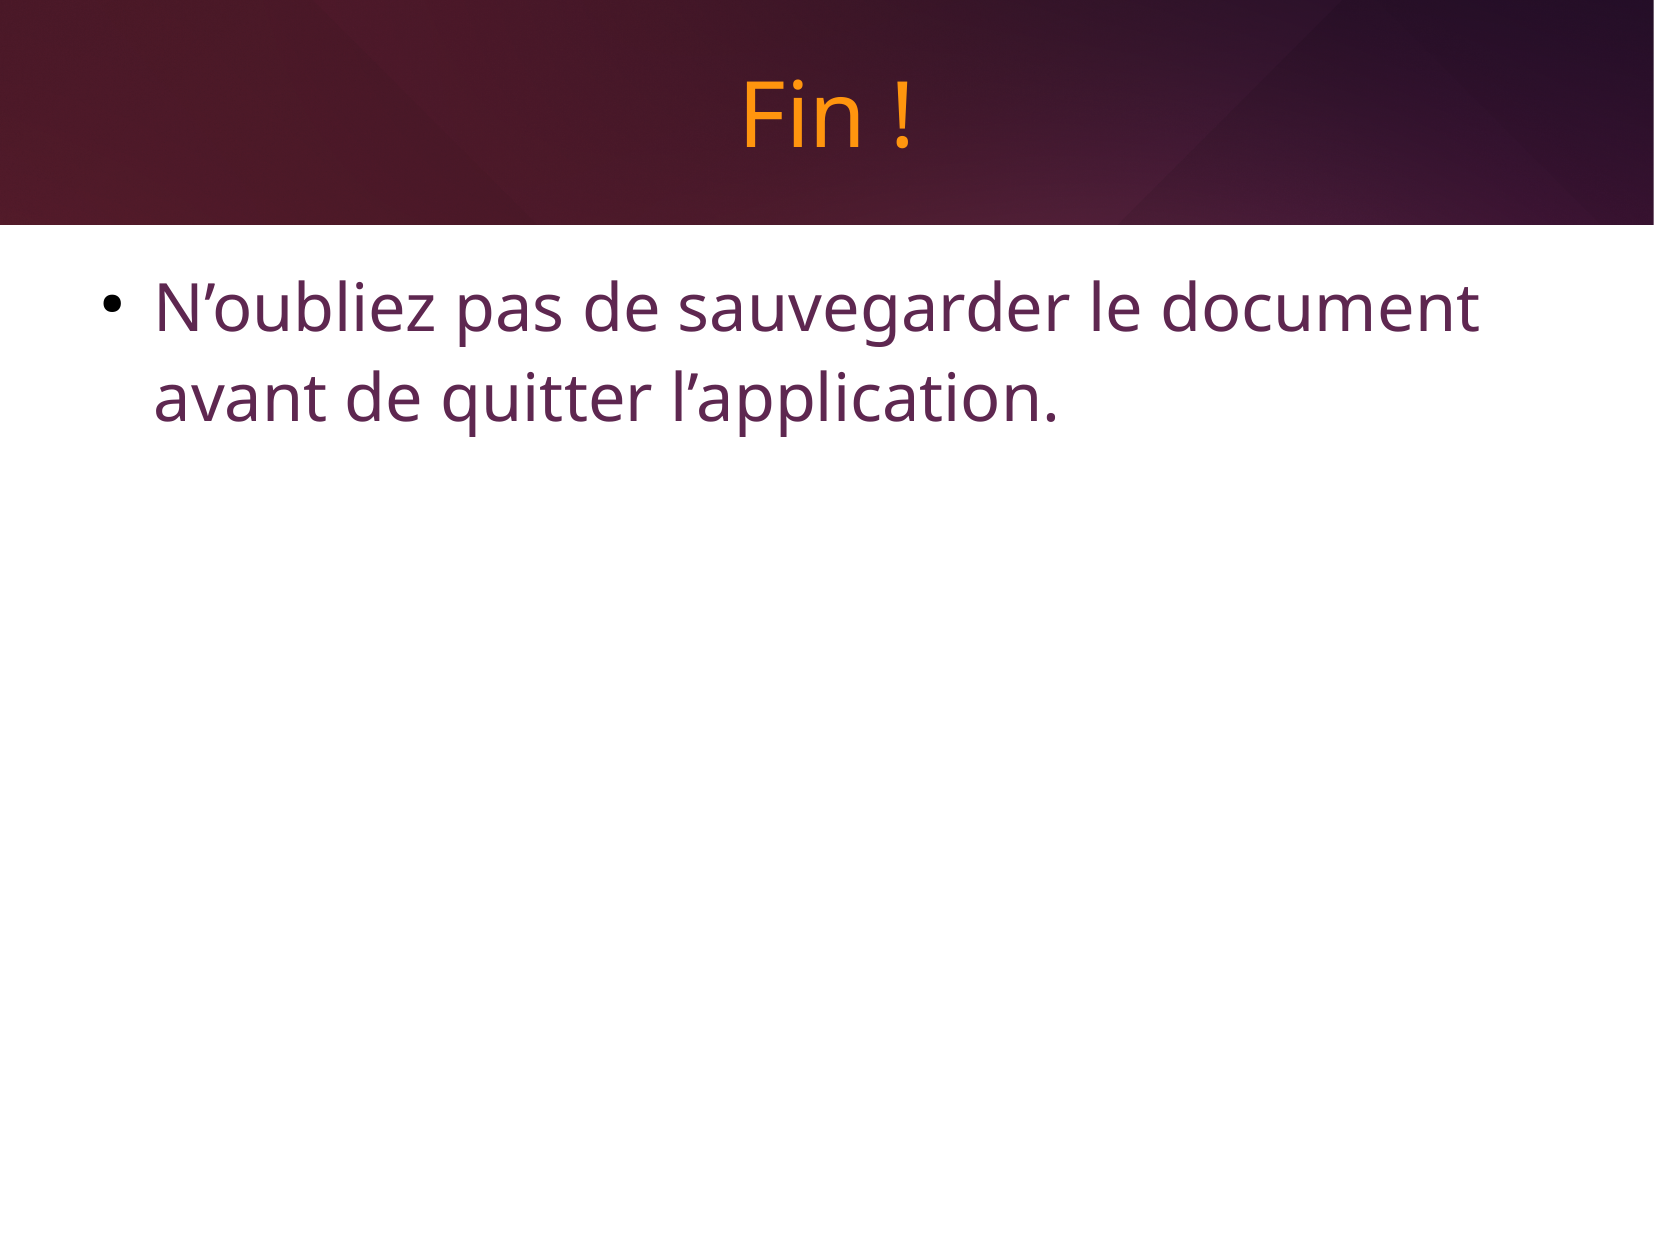

# Fin !
N’oubliez pas de sauvegarder le document avant de quitter l’application.